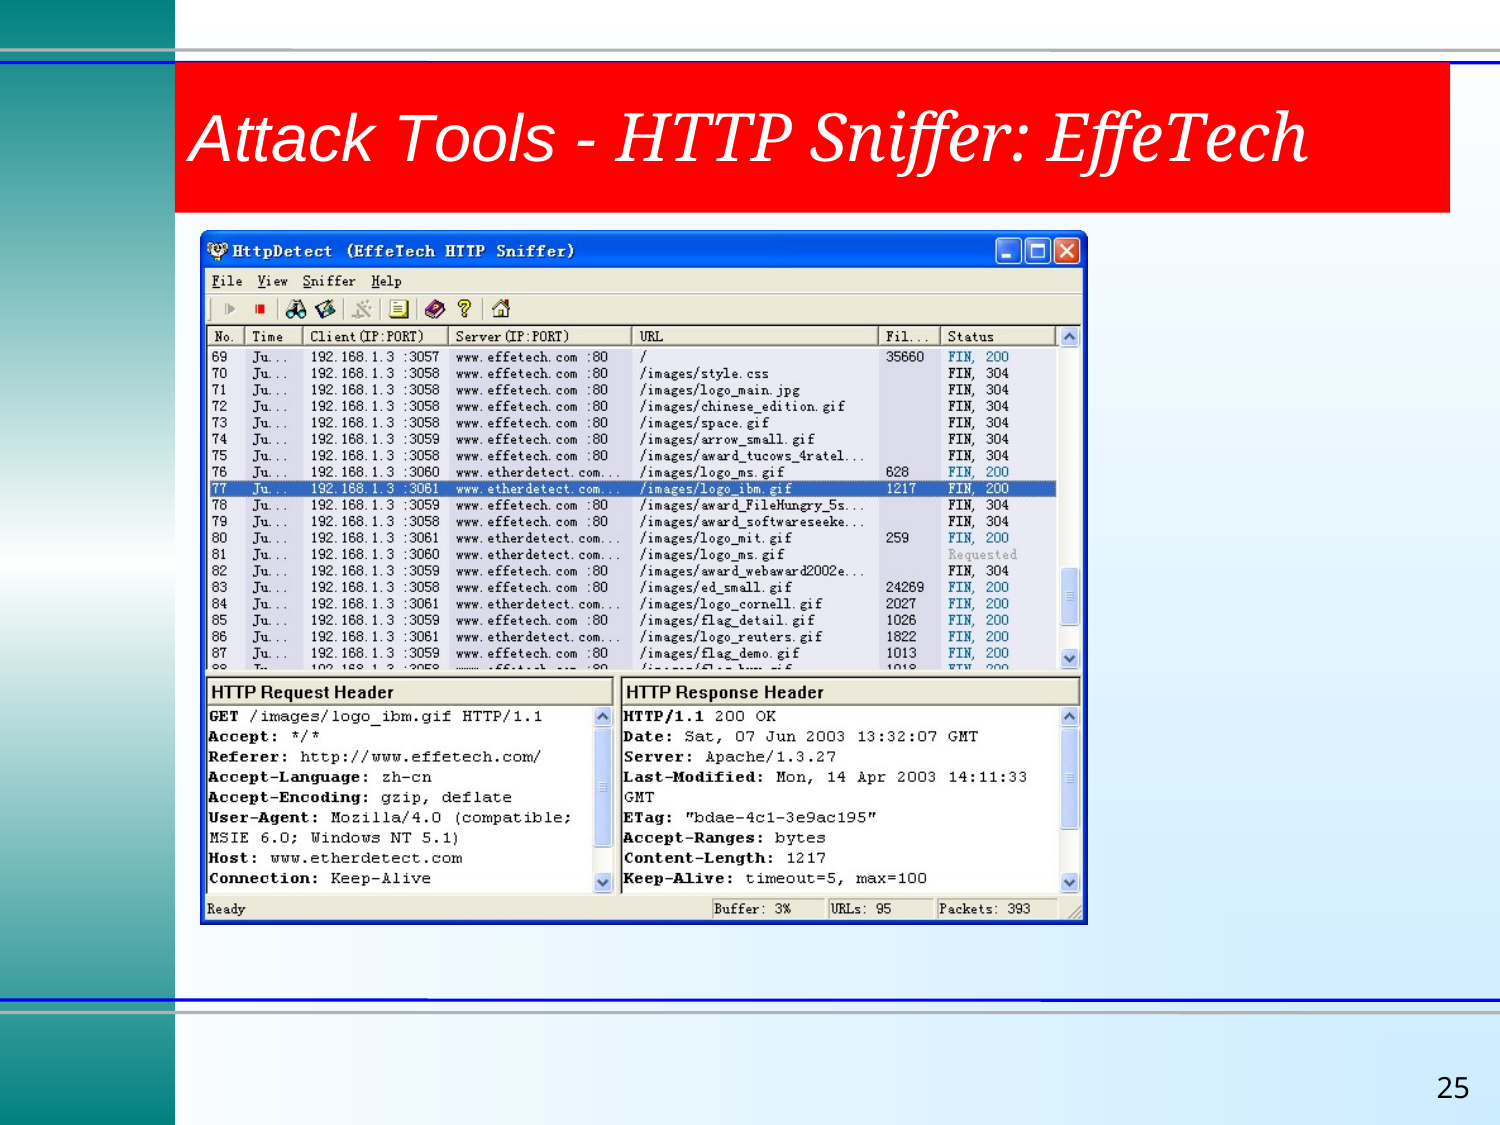

Attack Tools - HTTP Sniffer: EffeTech
 Parses and decodes HTTP protocol, and generates a web traffic report for reference